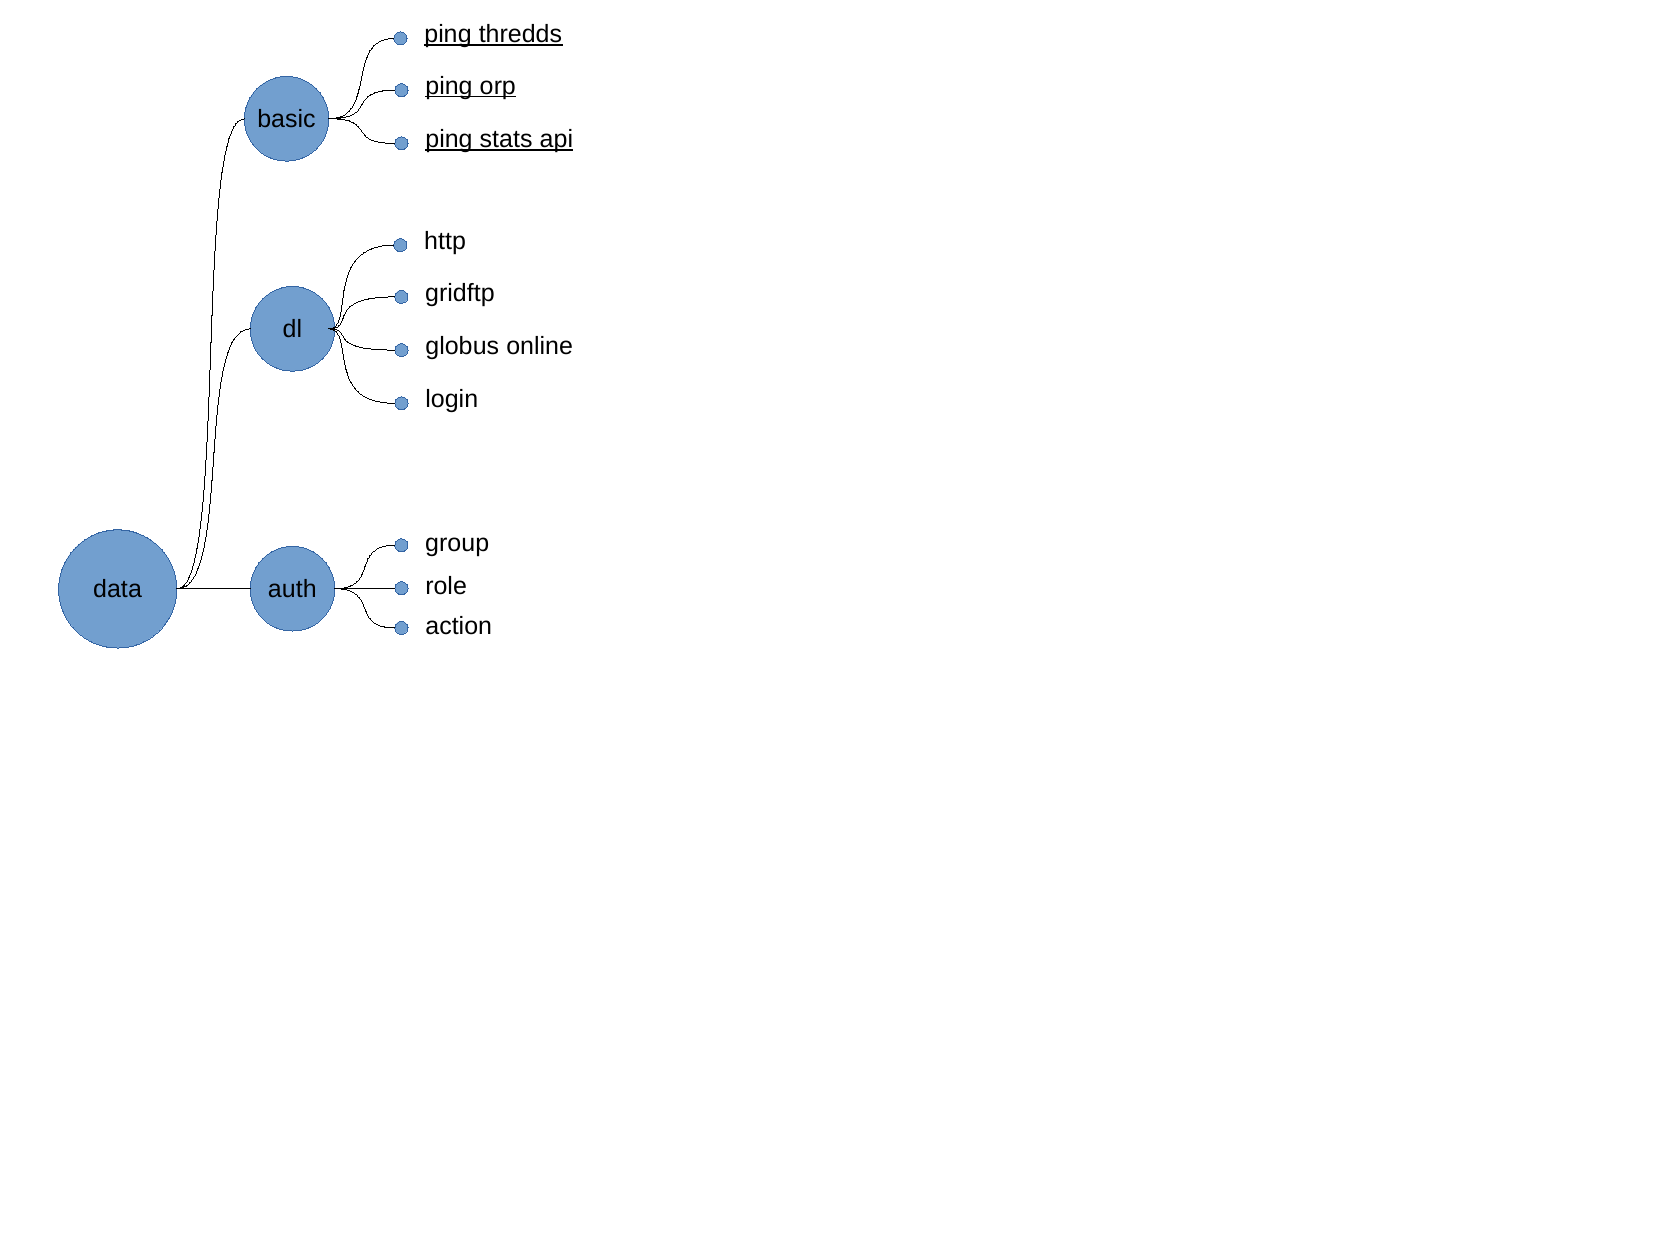

ping thredds
ping orp
basic
ping stats api
http
gridftp
dl
globus online
login
group
data
auth
role
action